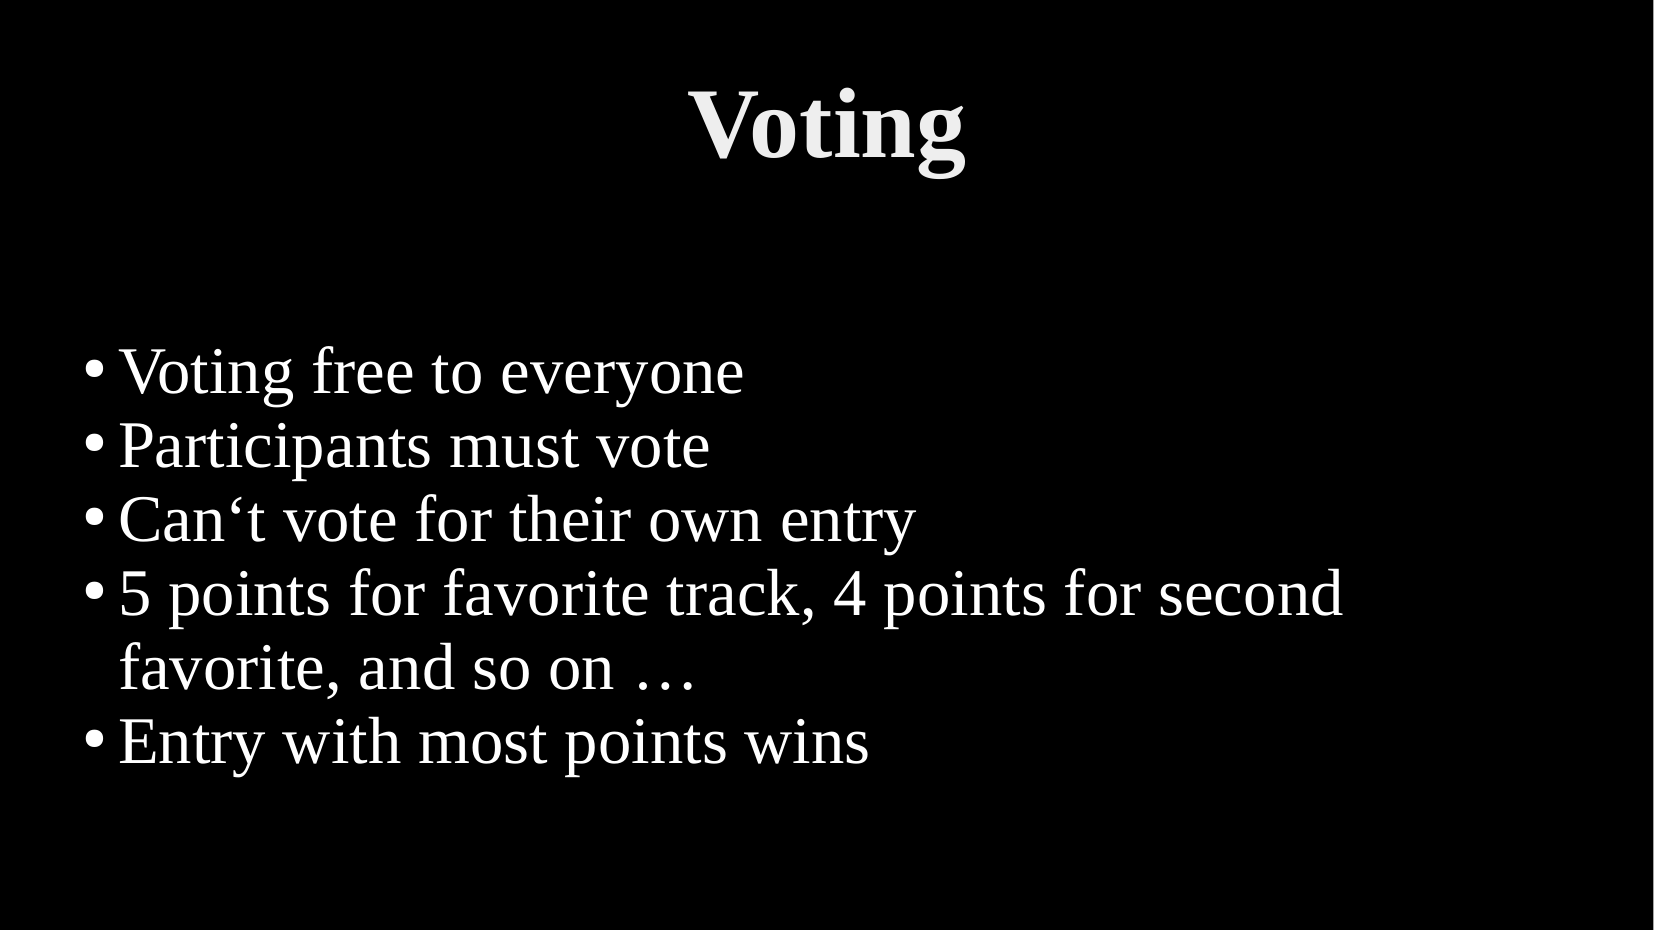

# Voting
Voting free to everyone
Participants must vote
Can‘t vote for their own entry
5 points for favorite track, 4 points for second favorite, and so on …
Entry with most points wins